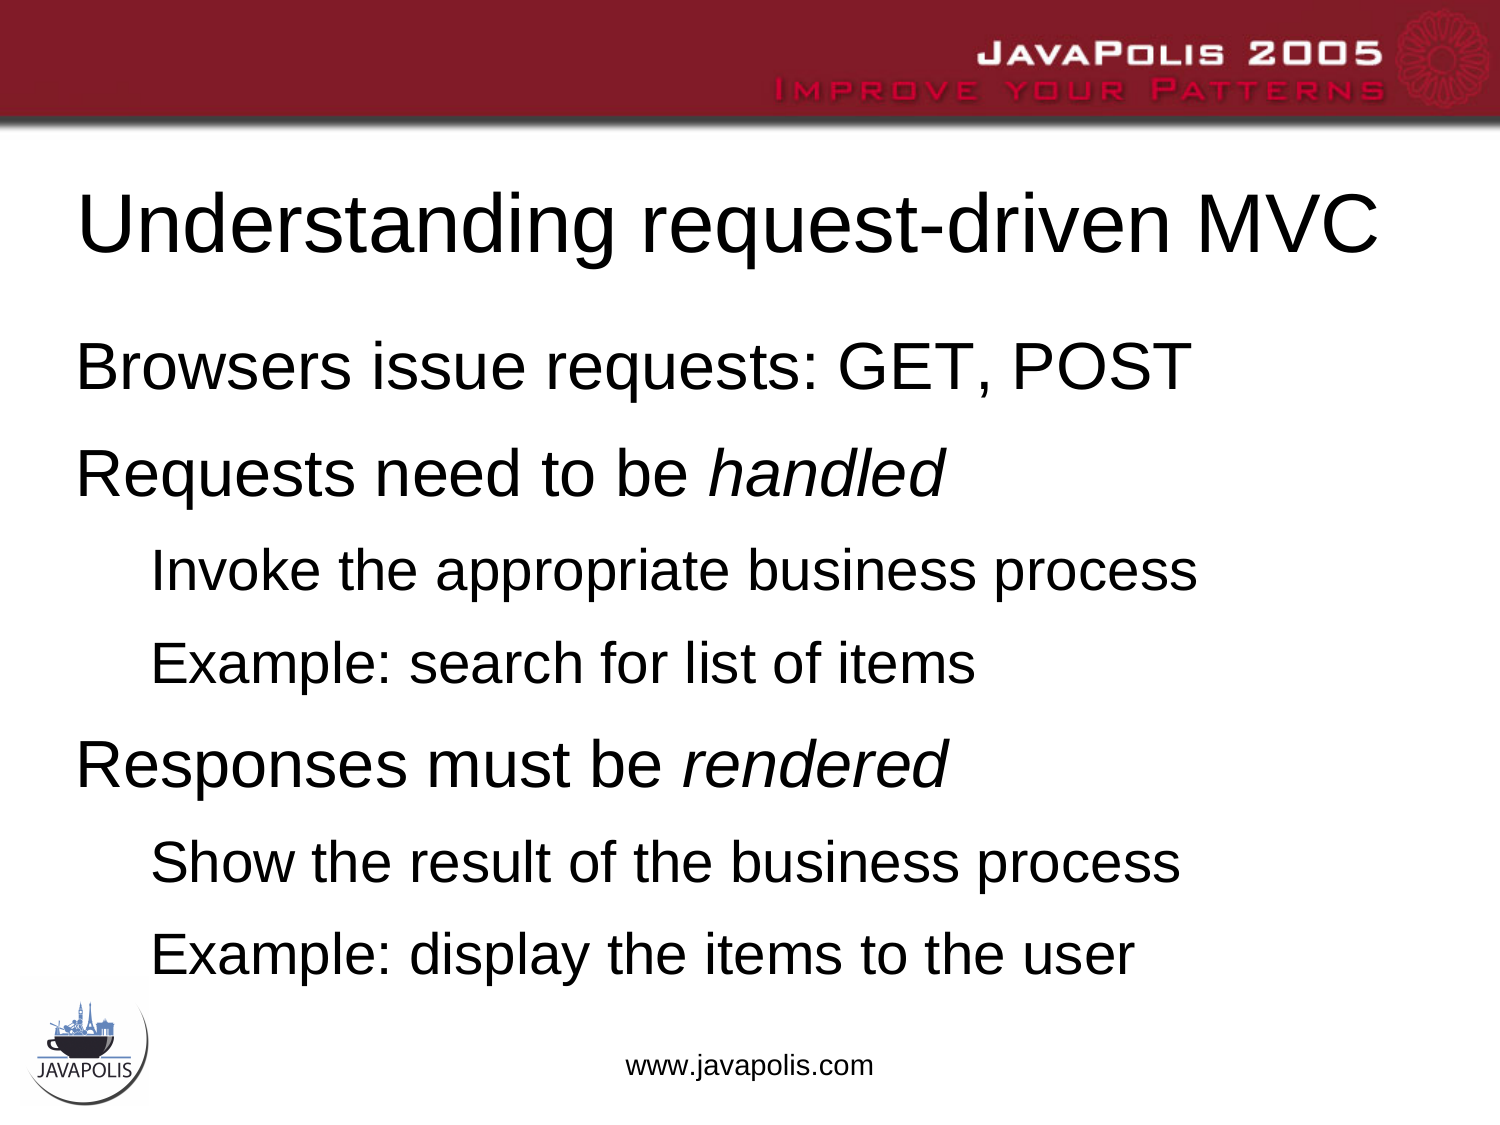

# Understanding request-driven MVC
Browsers issue requests: GET, POST
Requests need to be handled
Invoke the appropriate business process
Example: search for list of items
Responses must be rendered
Show the result of the business process
Example: display the items to the user